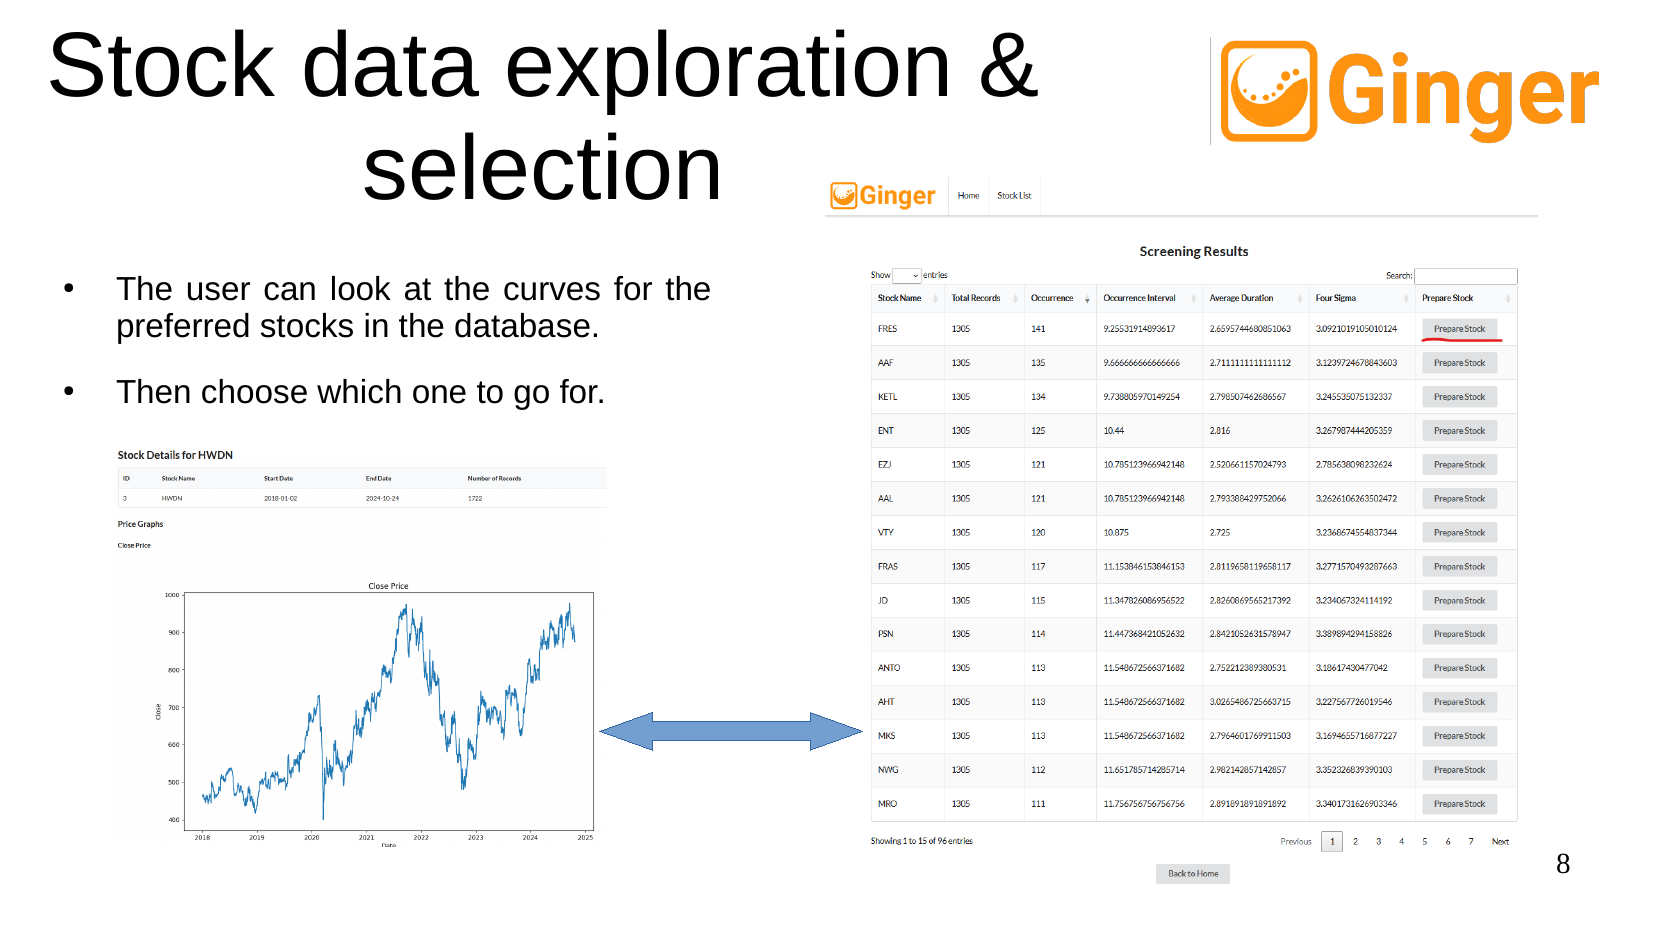

# Stock data exploration & selection
The user can look at the curves for the preferred stocks in the database.
Then choose which one to go for.
8